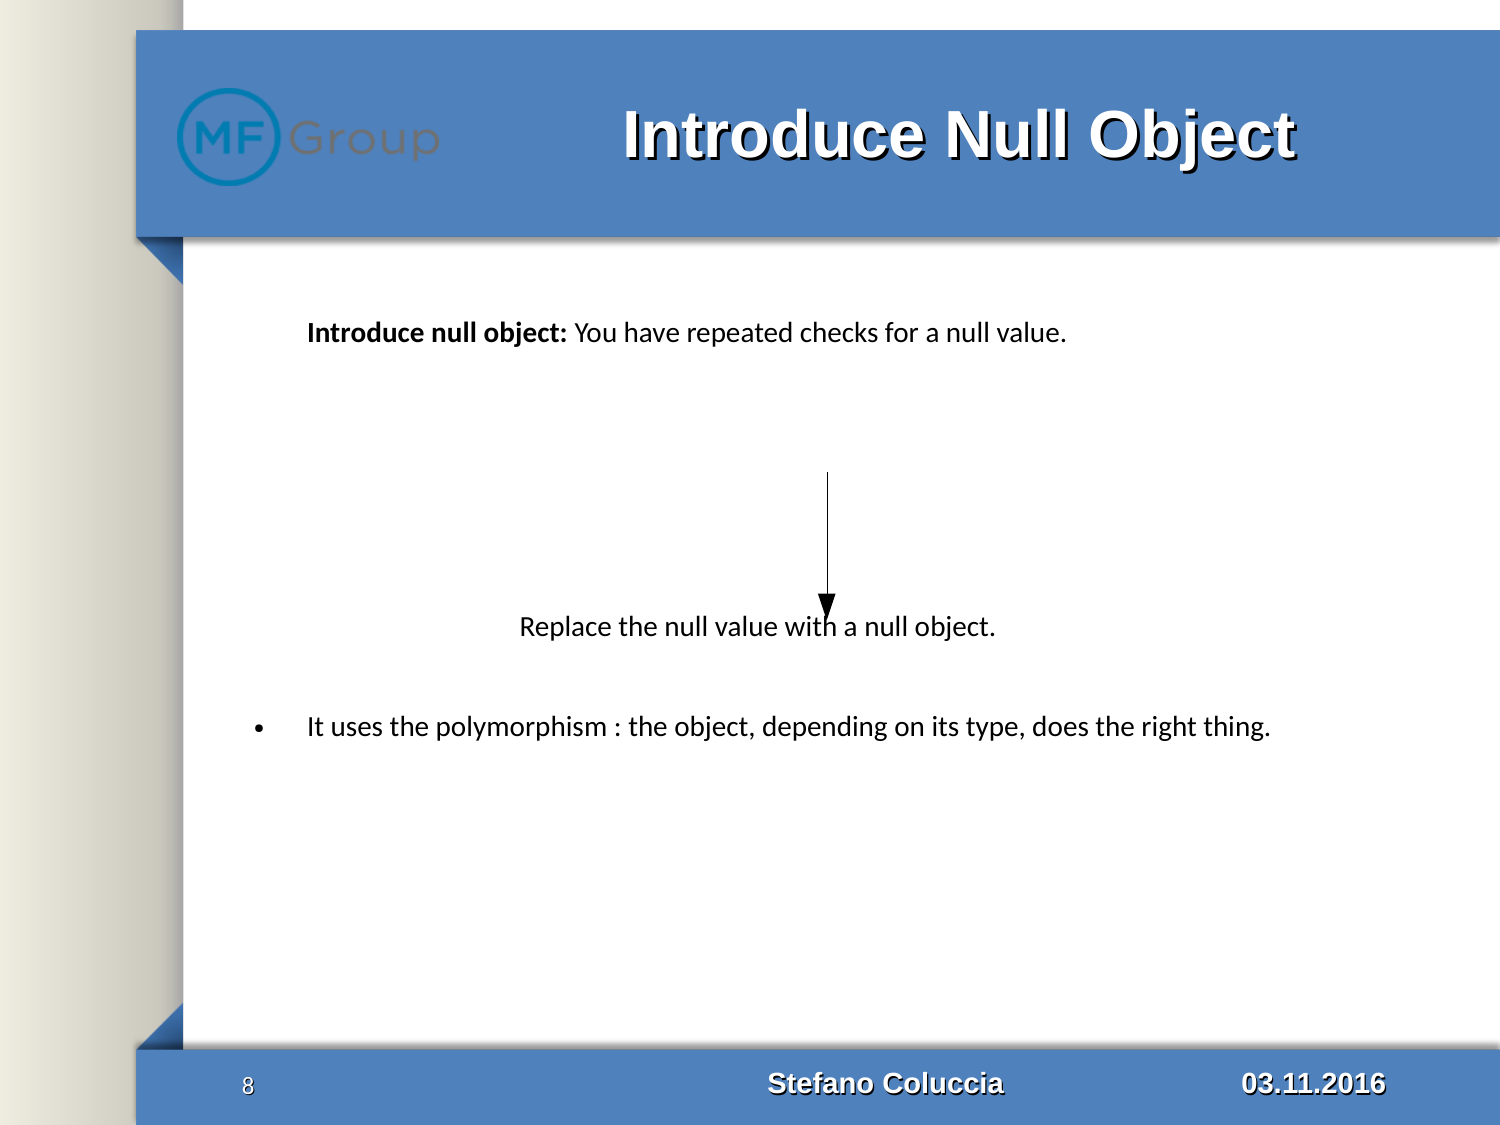

# Introduce Null Object
Introduce null object: You have repeated checks for a null value.
Replace the null value with a null object.
It uses the polymorphism : the object, depending on its type, does the right thing.
8
Stefano Coluccia
03.11.2016